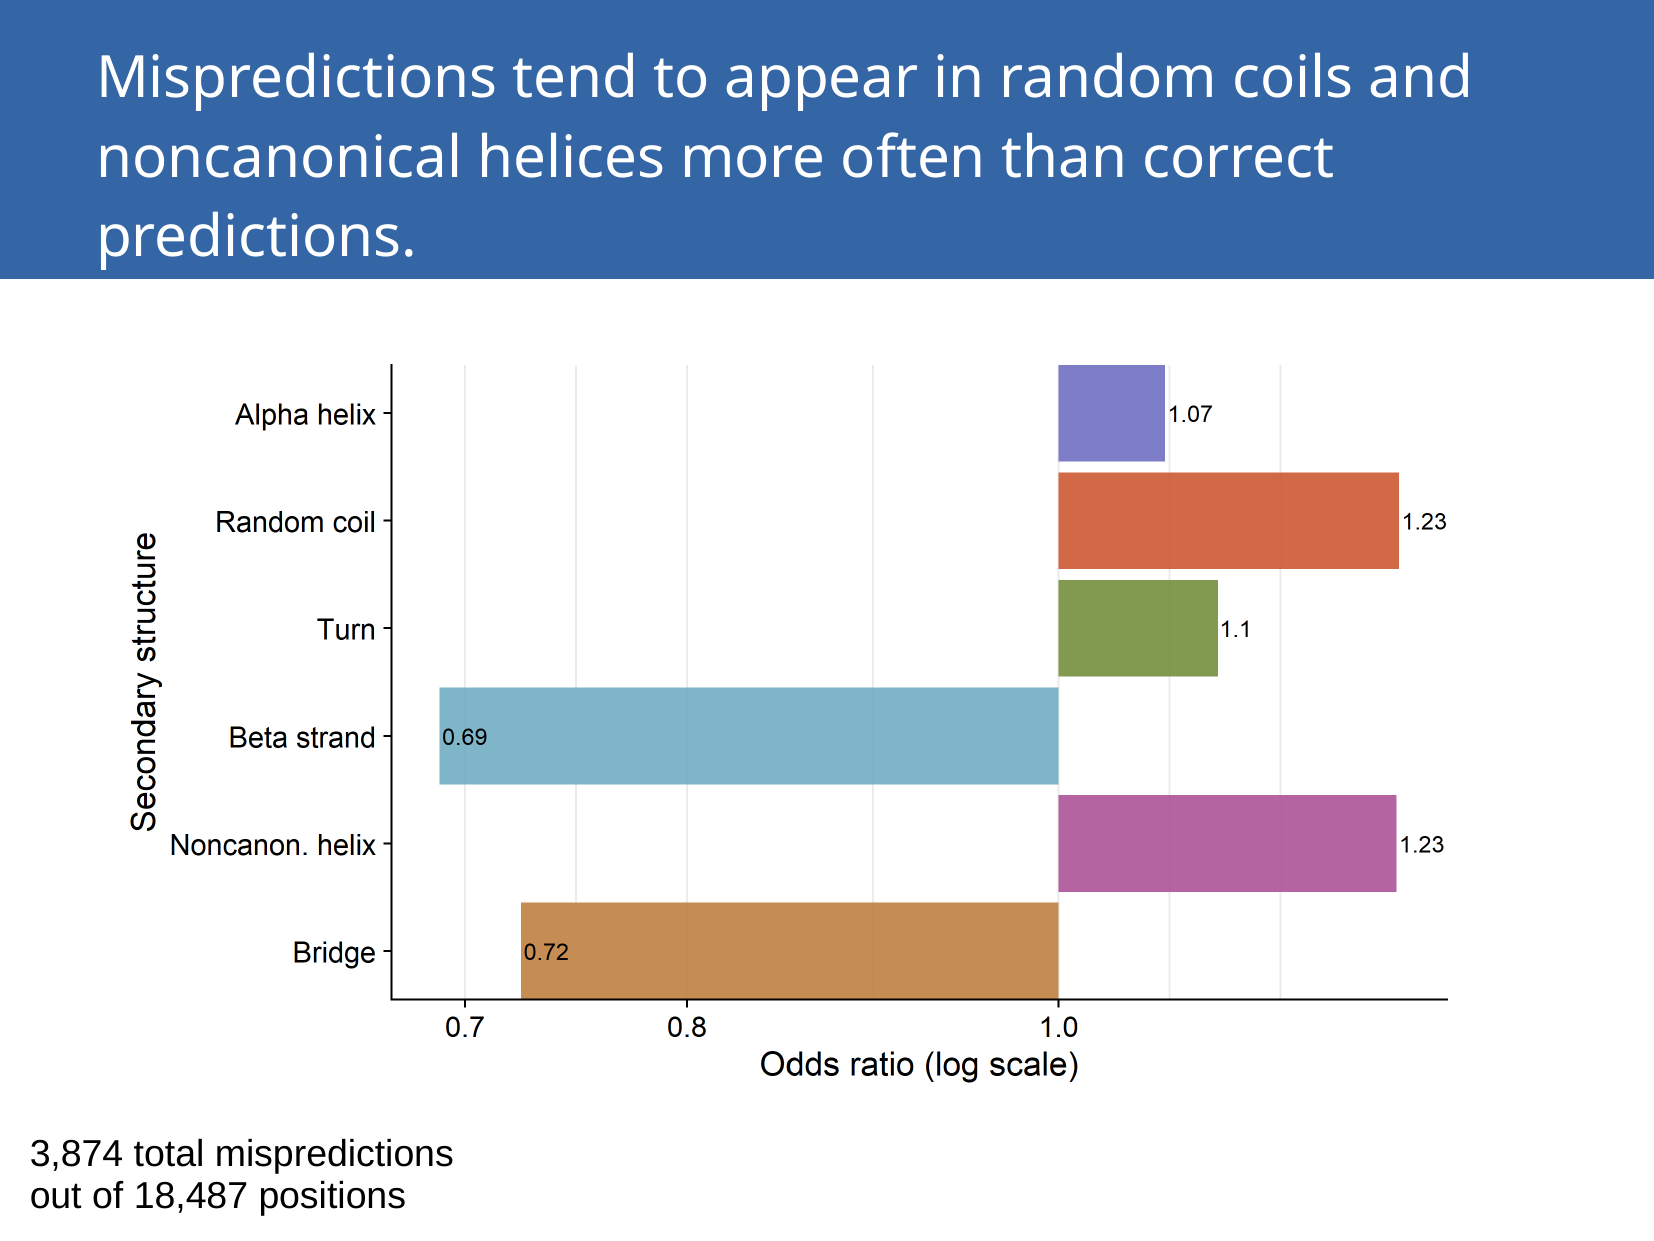

Mispredictions tend to appear in random coils and noncanonical helices more often than correct predictions.
3,874 total mispredictions out of 18,487 positions